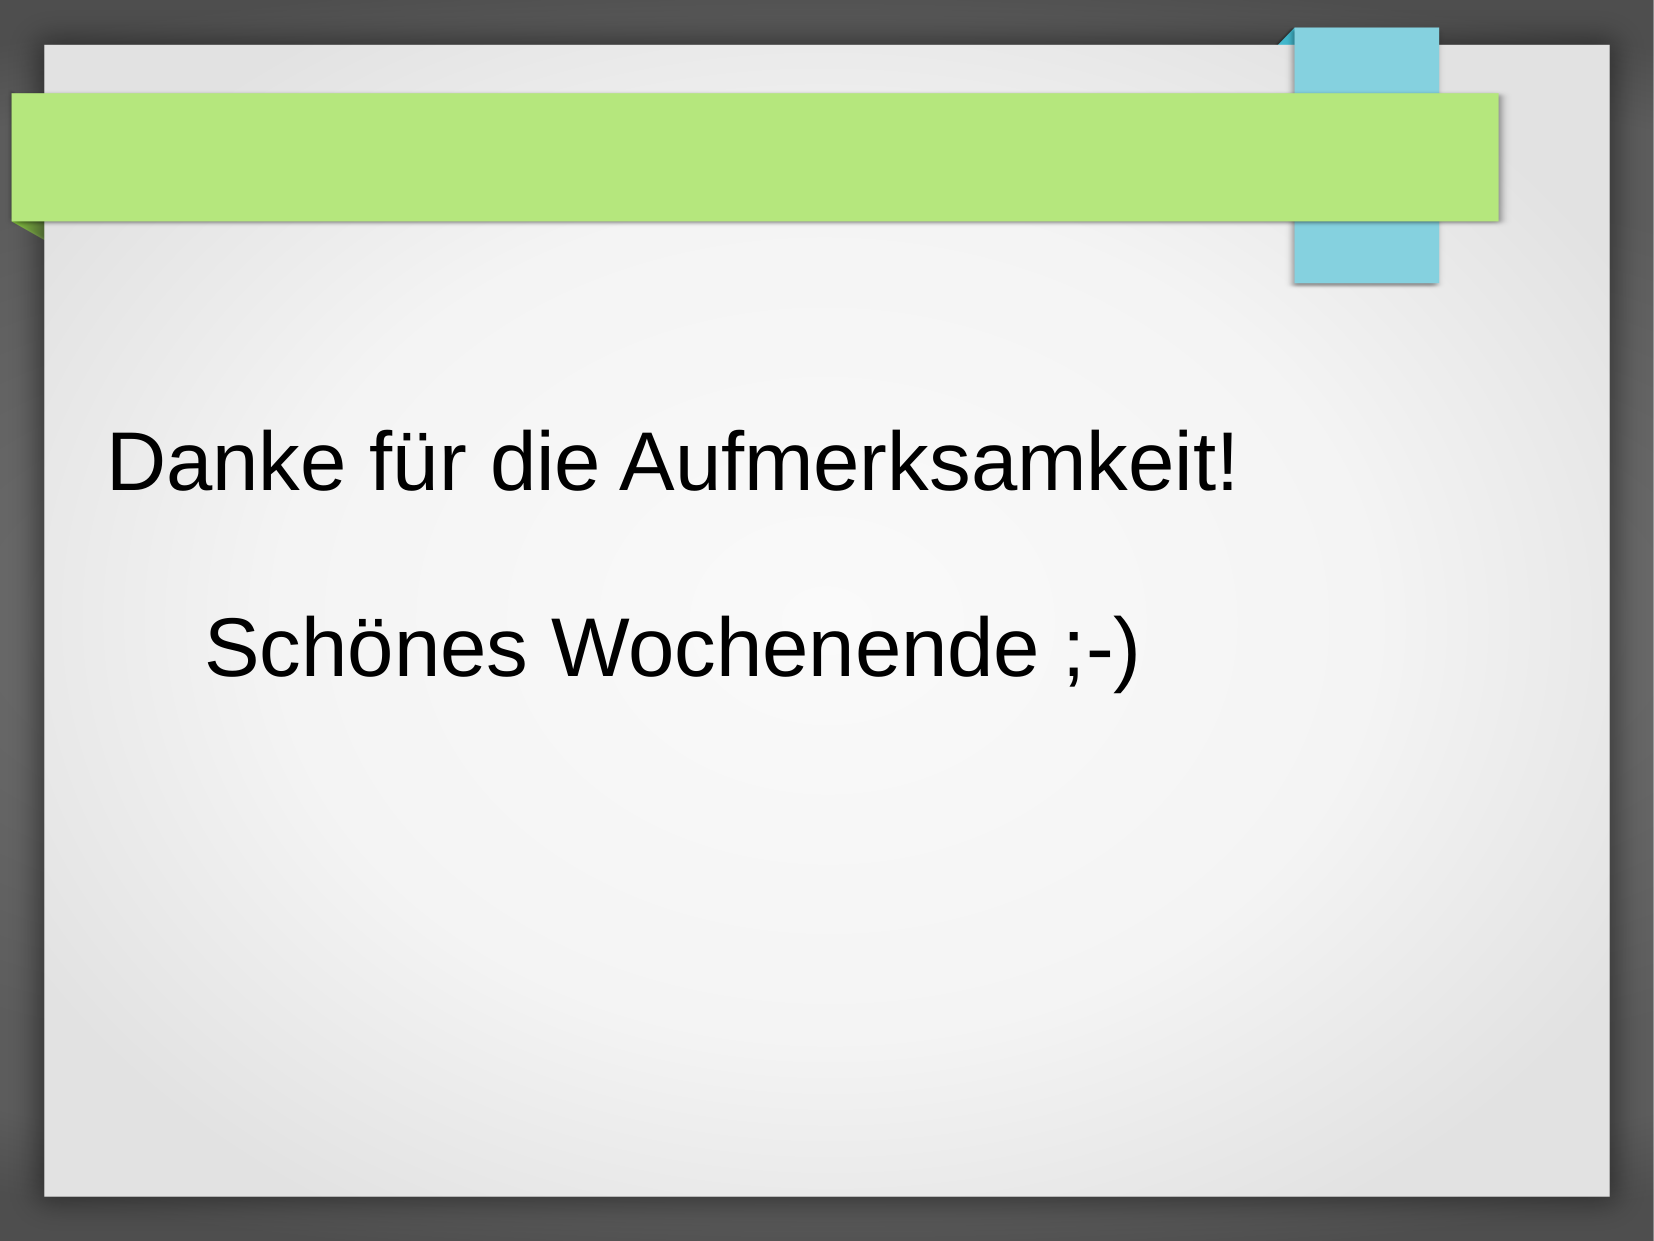

# Danke für die Aufmerksamkeit!
Schönes Wochenende ;-)